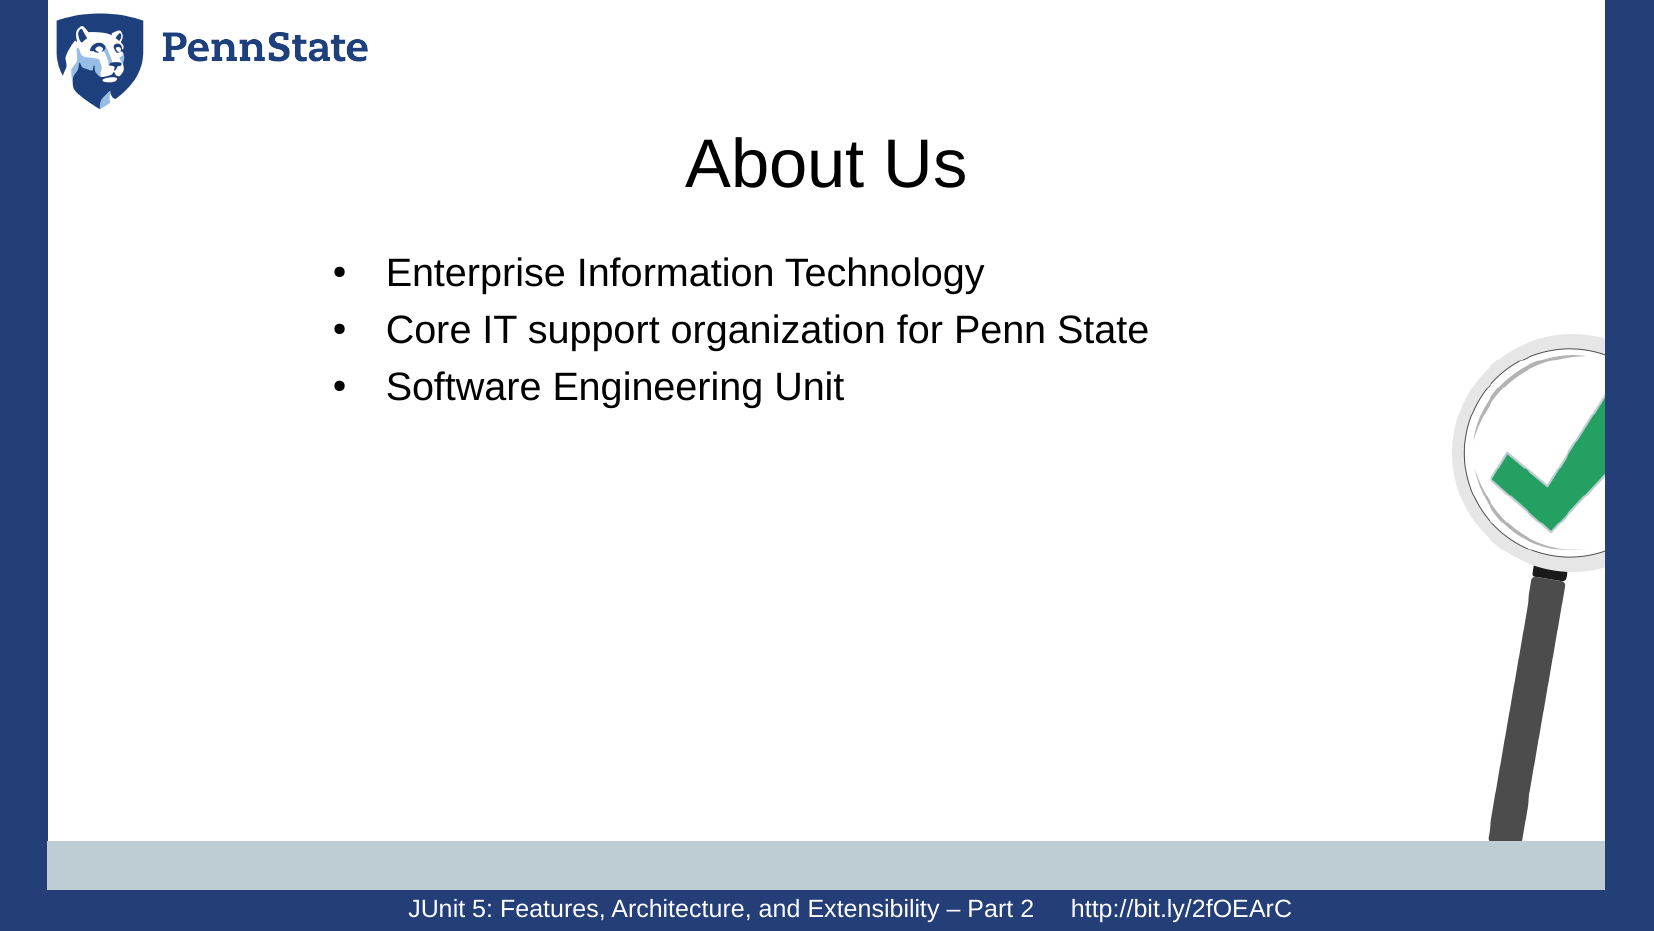

# About Us
Enterprise Information Technology
Core IT support organization for Penn State
Software Engineering Unit